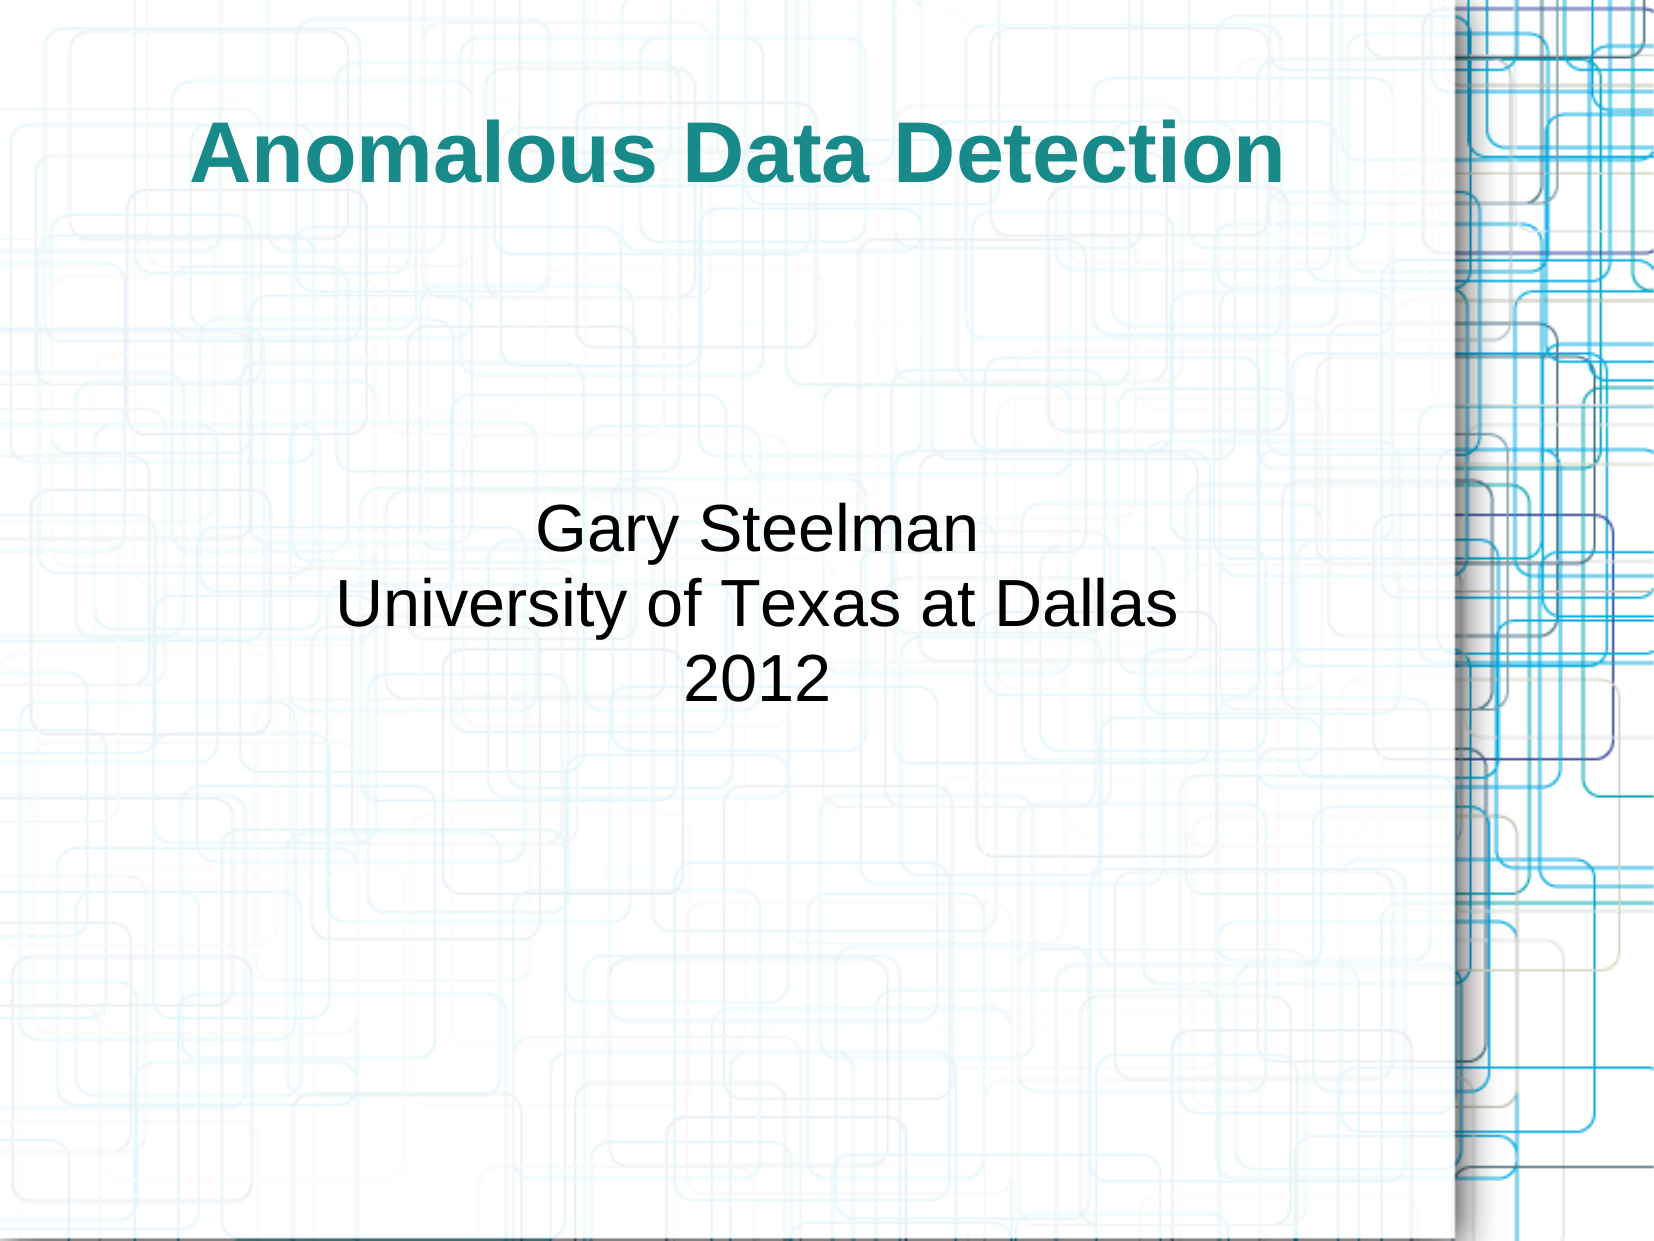

# Anomalous Data Detection
Gary Steelman
University of Texas at Dallas
2012